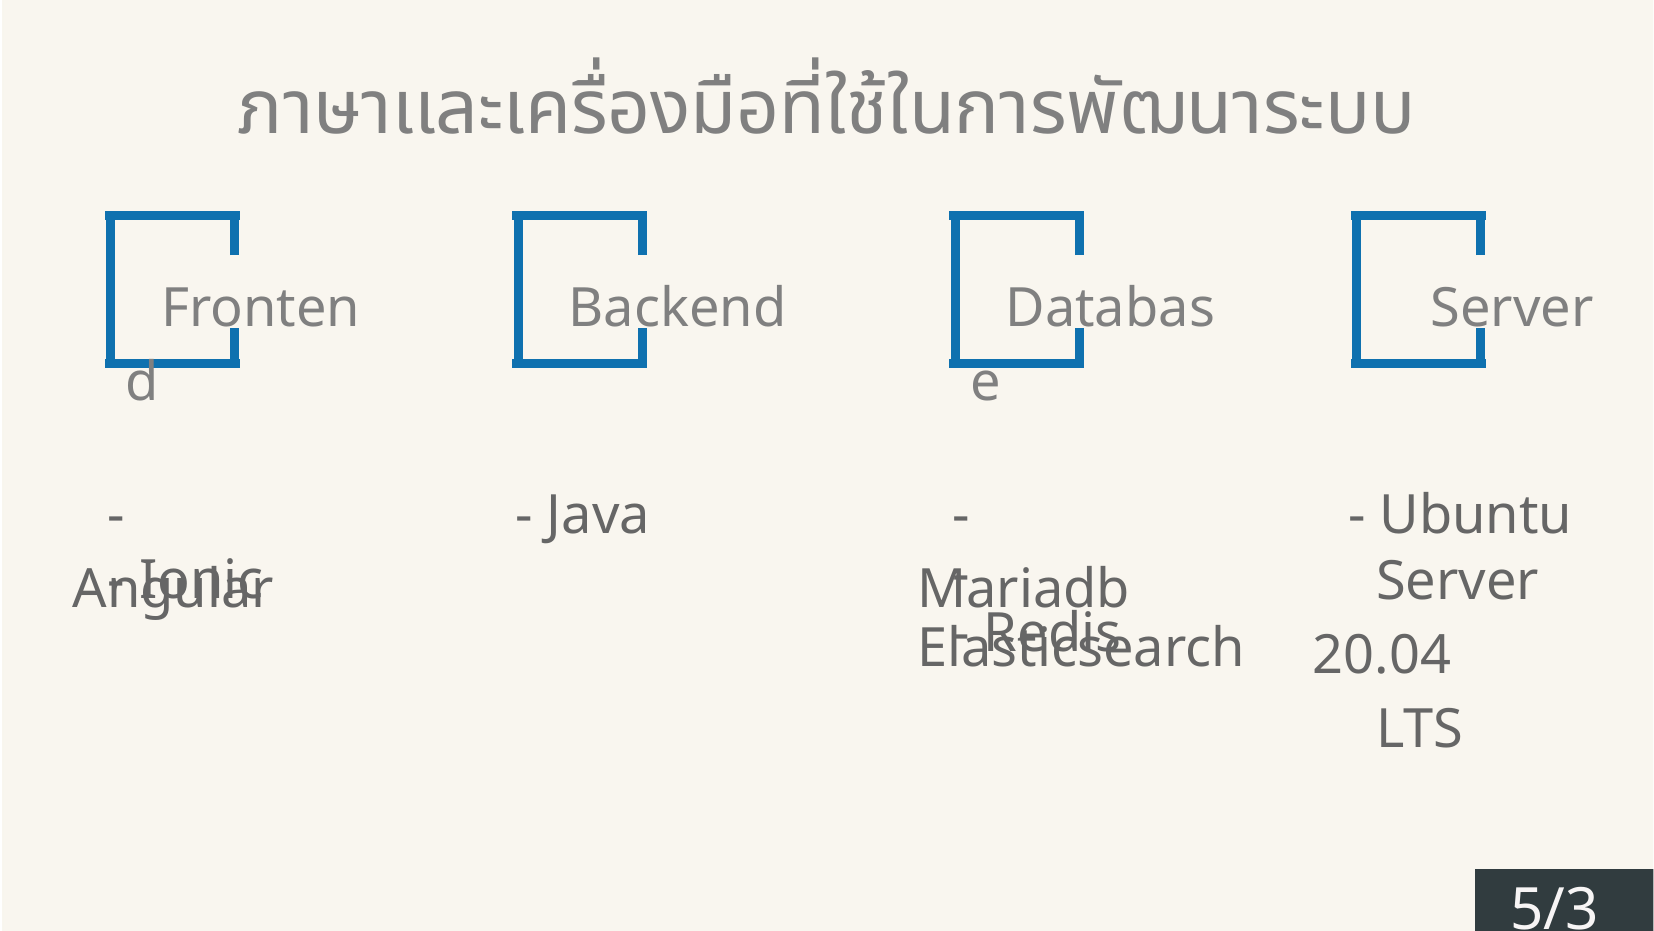

# ภาษาเเละเครื่องมือที่ใช้ในการพัฒนาระบบ
Frontend
Backend
Database
Server
- Angular
- Java
- Mariadb
- Ubuntu
- Elasticsearch
- Ionic
 Server 20.04
 LTS
- Redis
5/33